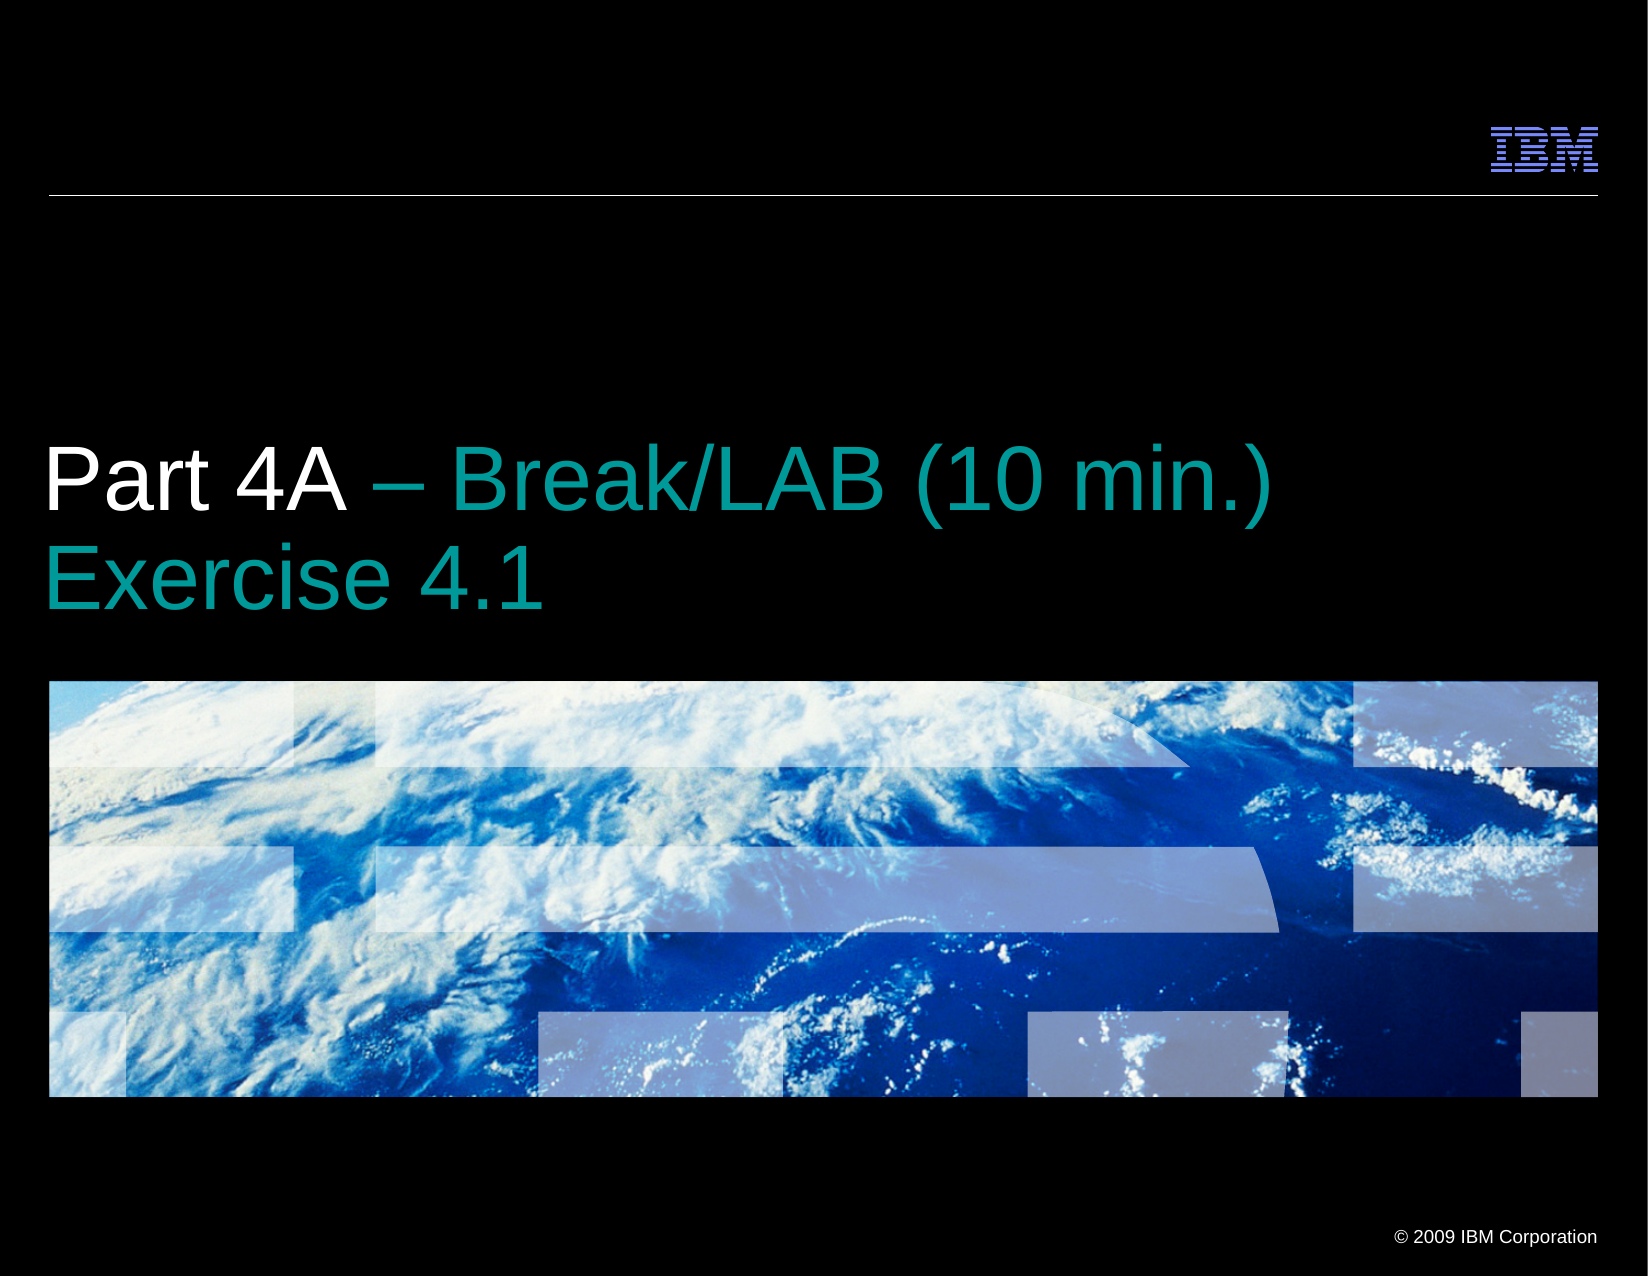

# Part 4A – Break/LAB (10 min.) Exercise 4.1